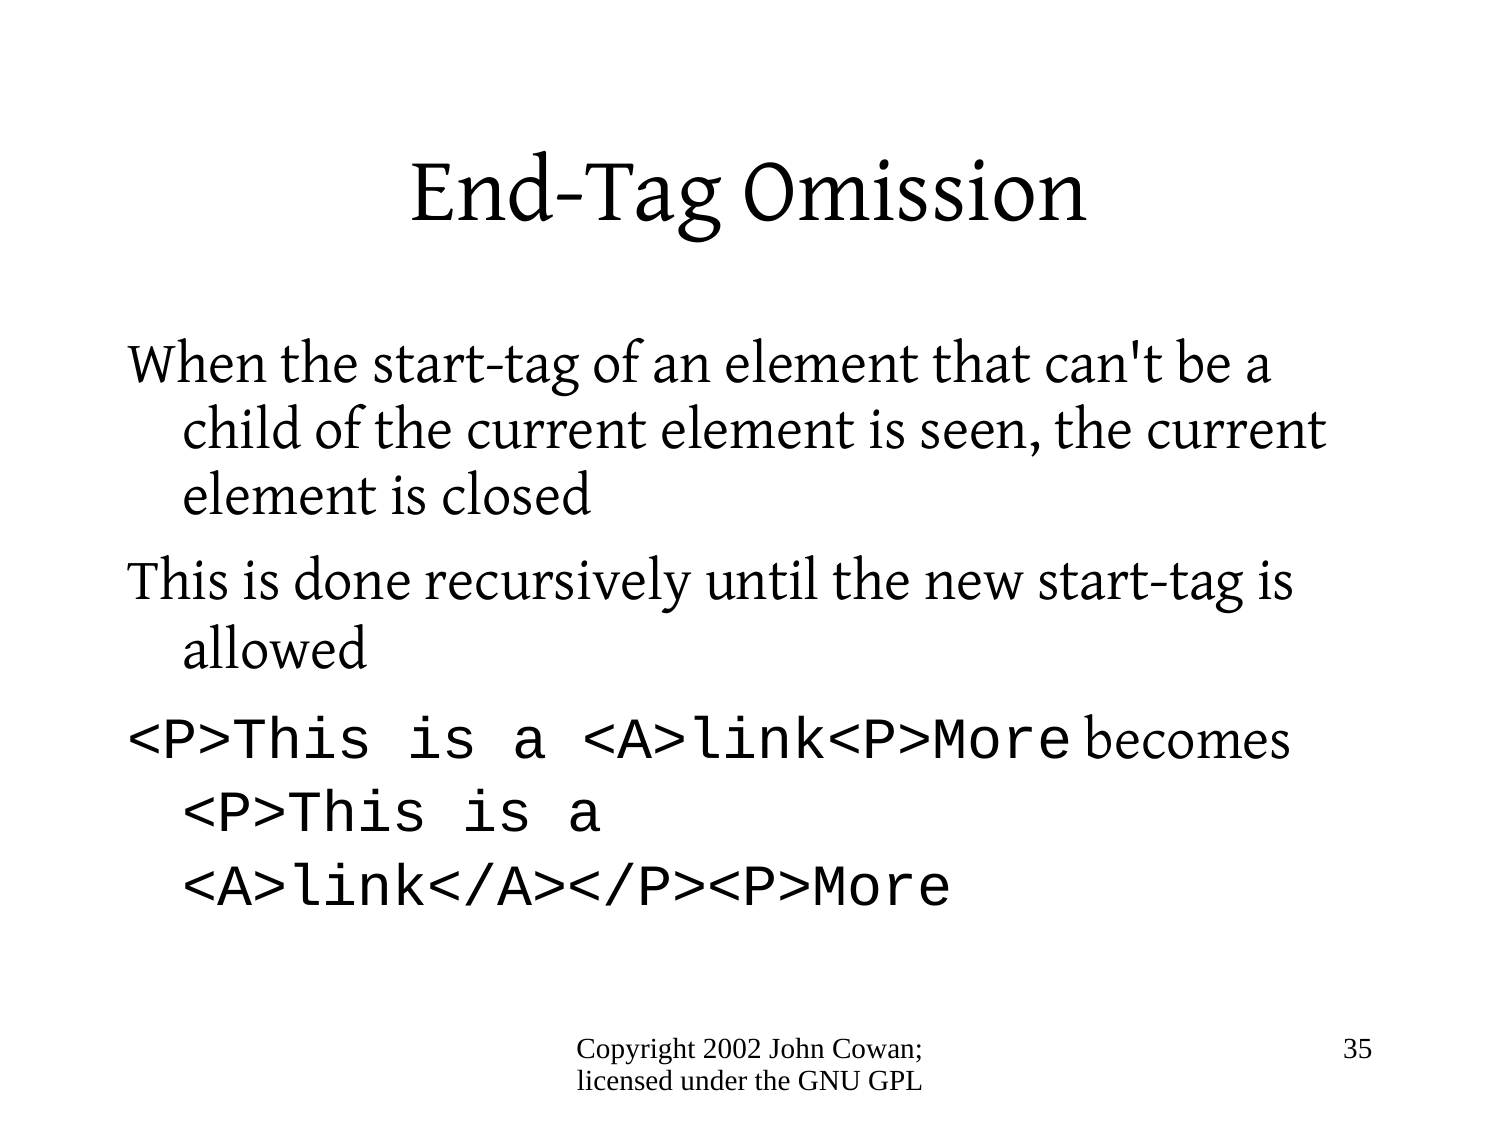

# End-Tag Omission
When the start-tag of an element that can't be a child of the current element is seen, the current element is closed
This is done recursively until the new start-tag is allowed
<P>This is a <A>link<P>More becomes <P>This is a <A>link</A></P><P>More
Copyright 2002 John Cowan; licensed under the GNU GPL
35